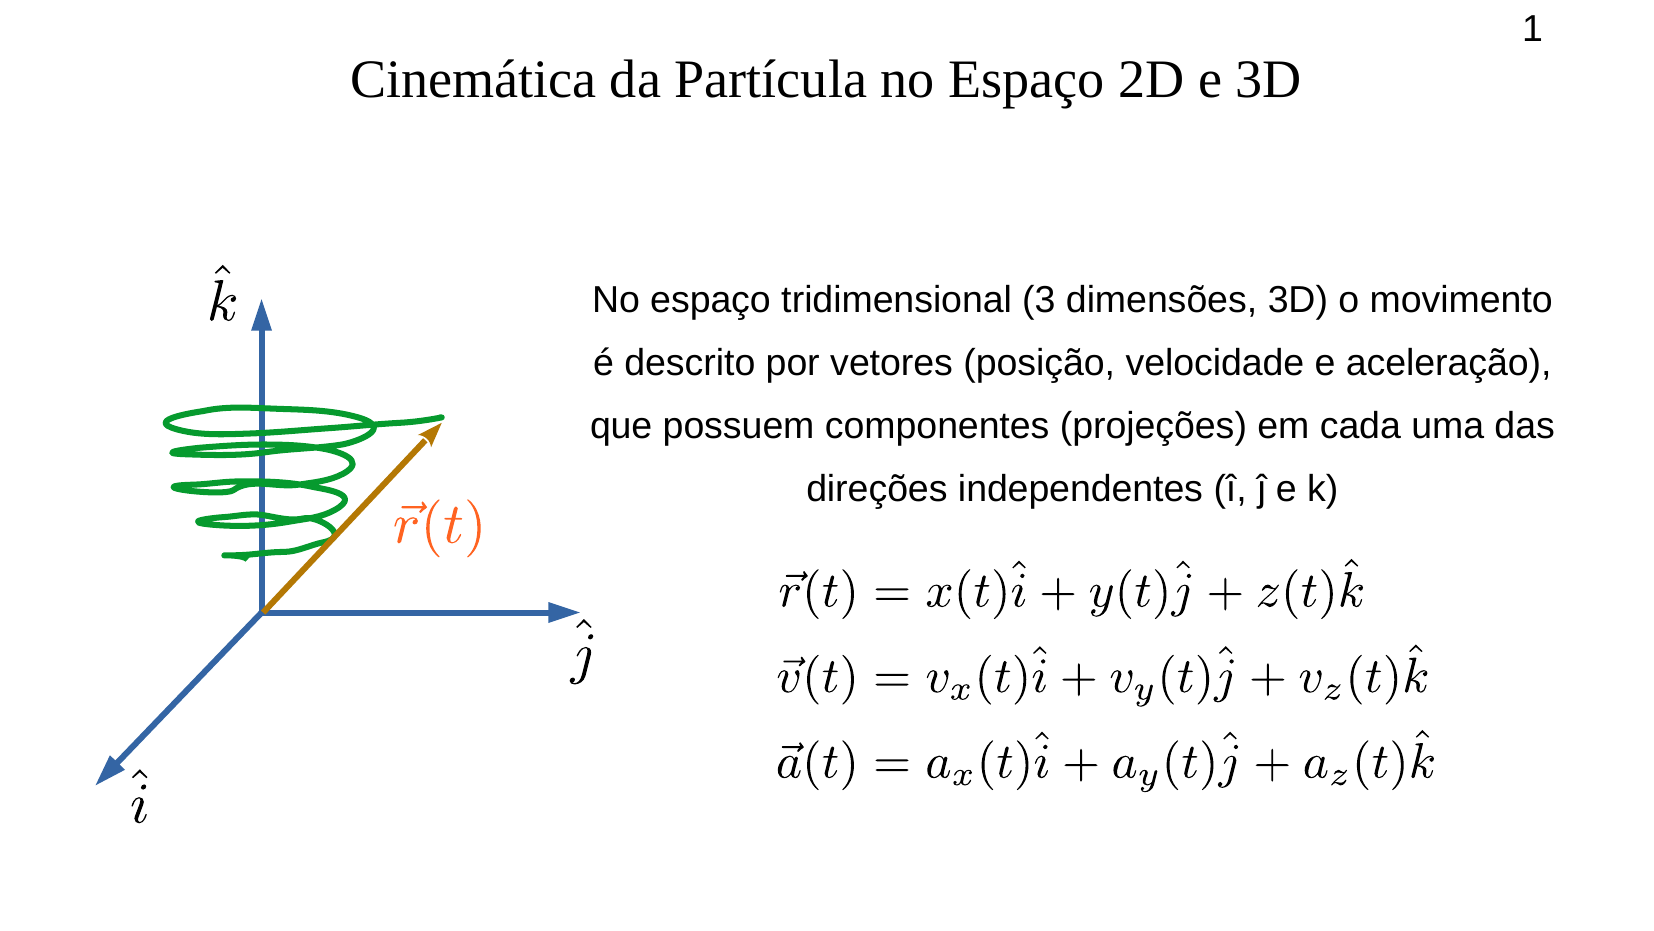

Cinemática da Partícula no Espaço 2D e 3D
No espaço tridimensional (3 dimensões, 3D) o movimento
é descrito por vetores (posição, velocidade e aceleração), que possuem componentes (projeções) em cada uma das direções independentes (î, ĵ e k)